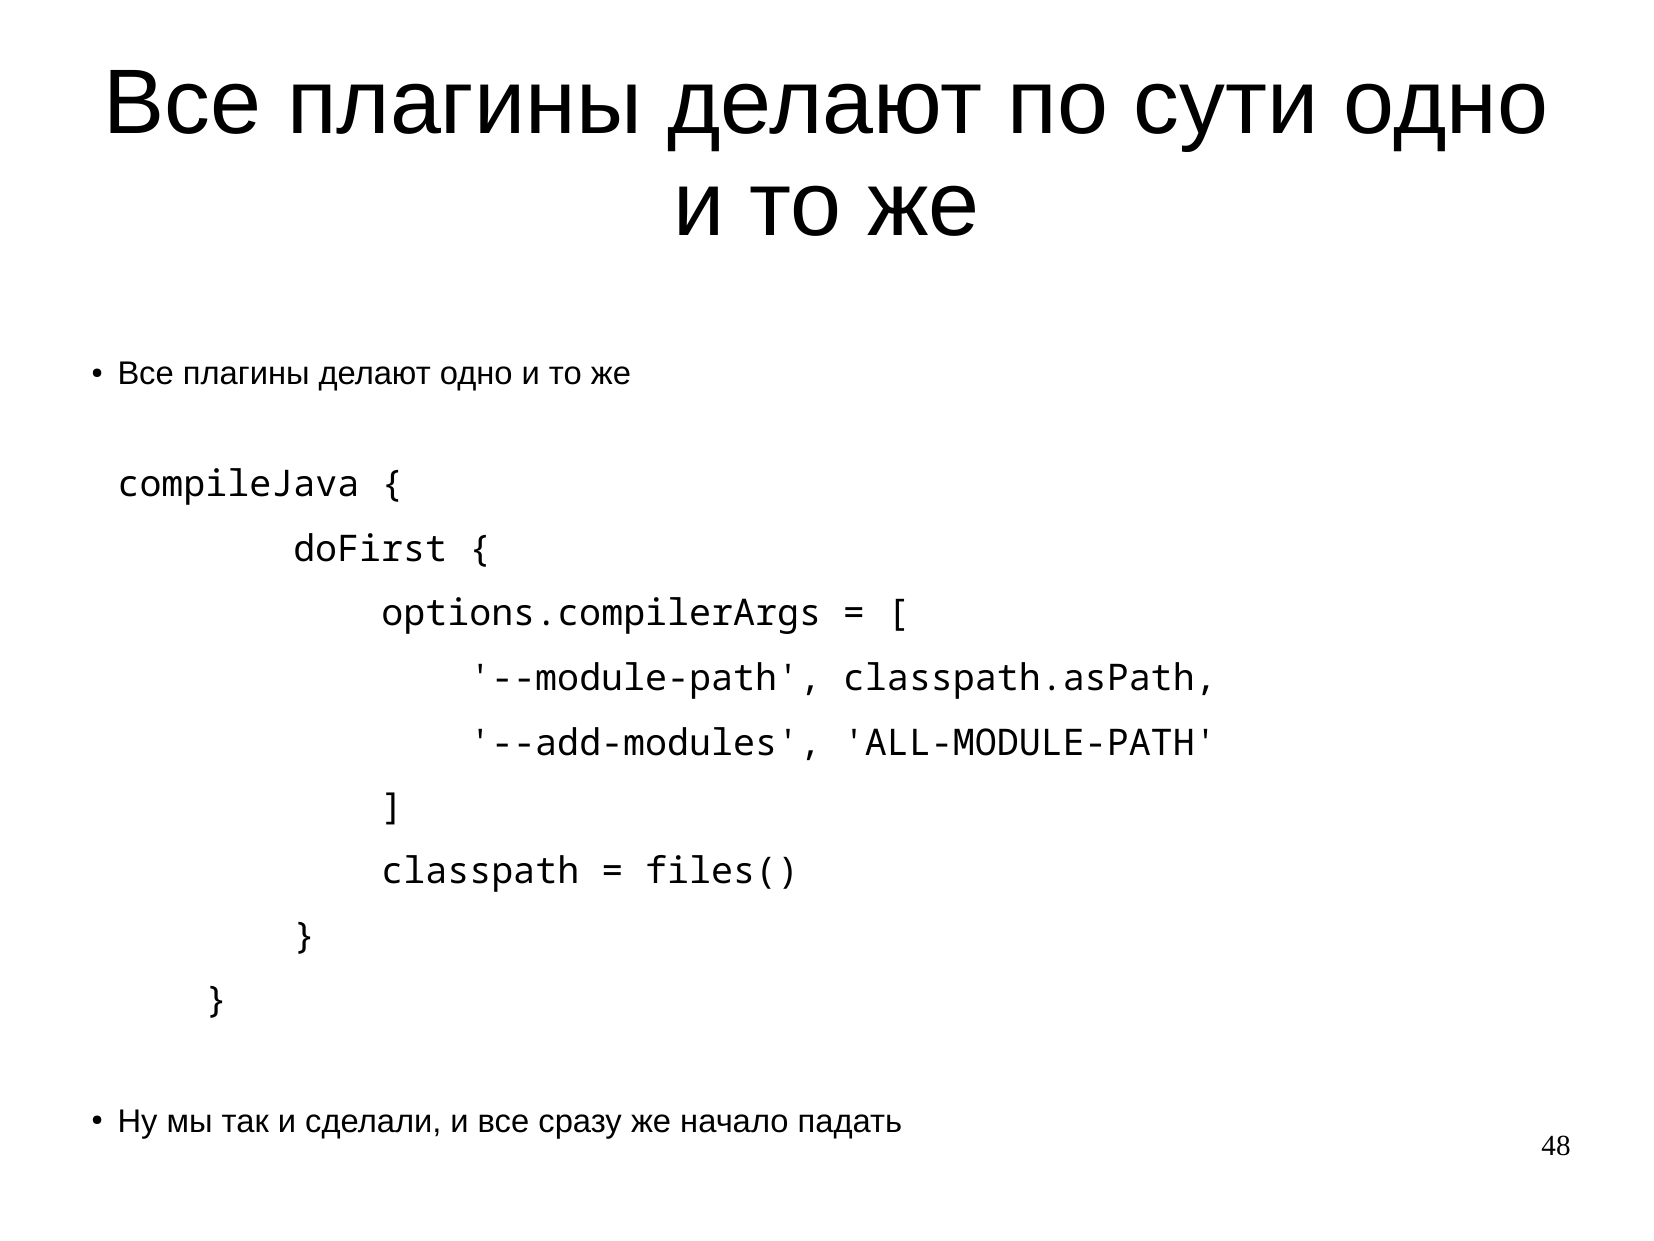

# Все плагины делают по сути одно и то же
Все плагины делают одно и то же
compileJava {
 doFirst {
 options.compilerArgs = [
 '--module-path', classpath.asPath,
 '--add-modules', 'ALL-MODULE-PATH'
 ]
 classpath = files()
 }
 }
Ну мы так и сделали, и все сразу же начало падать
48